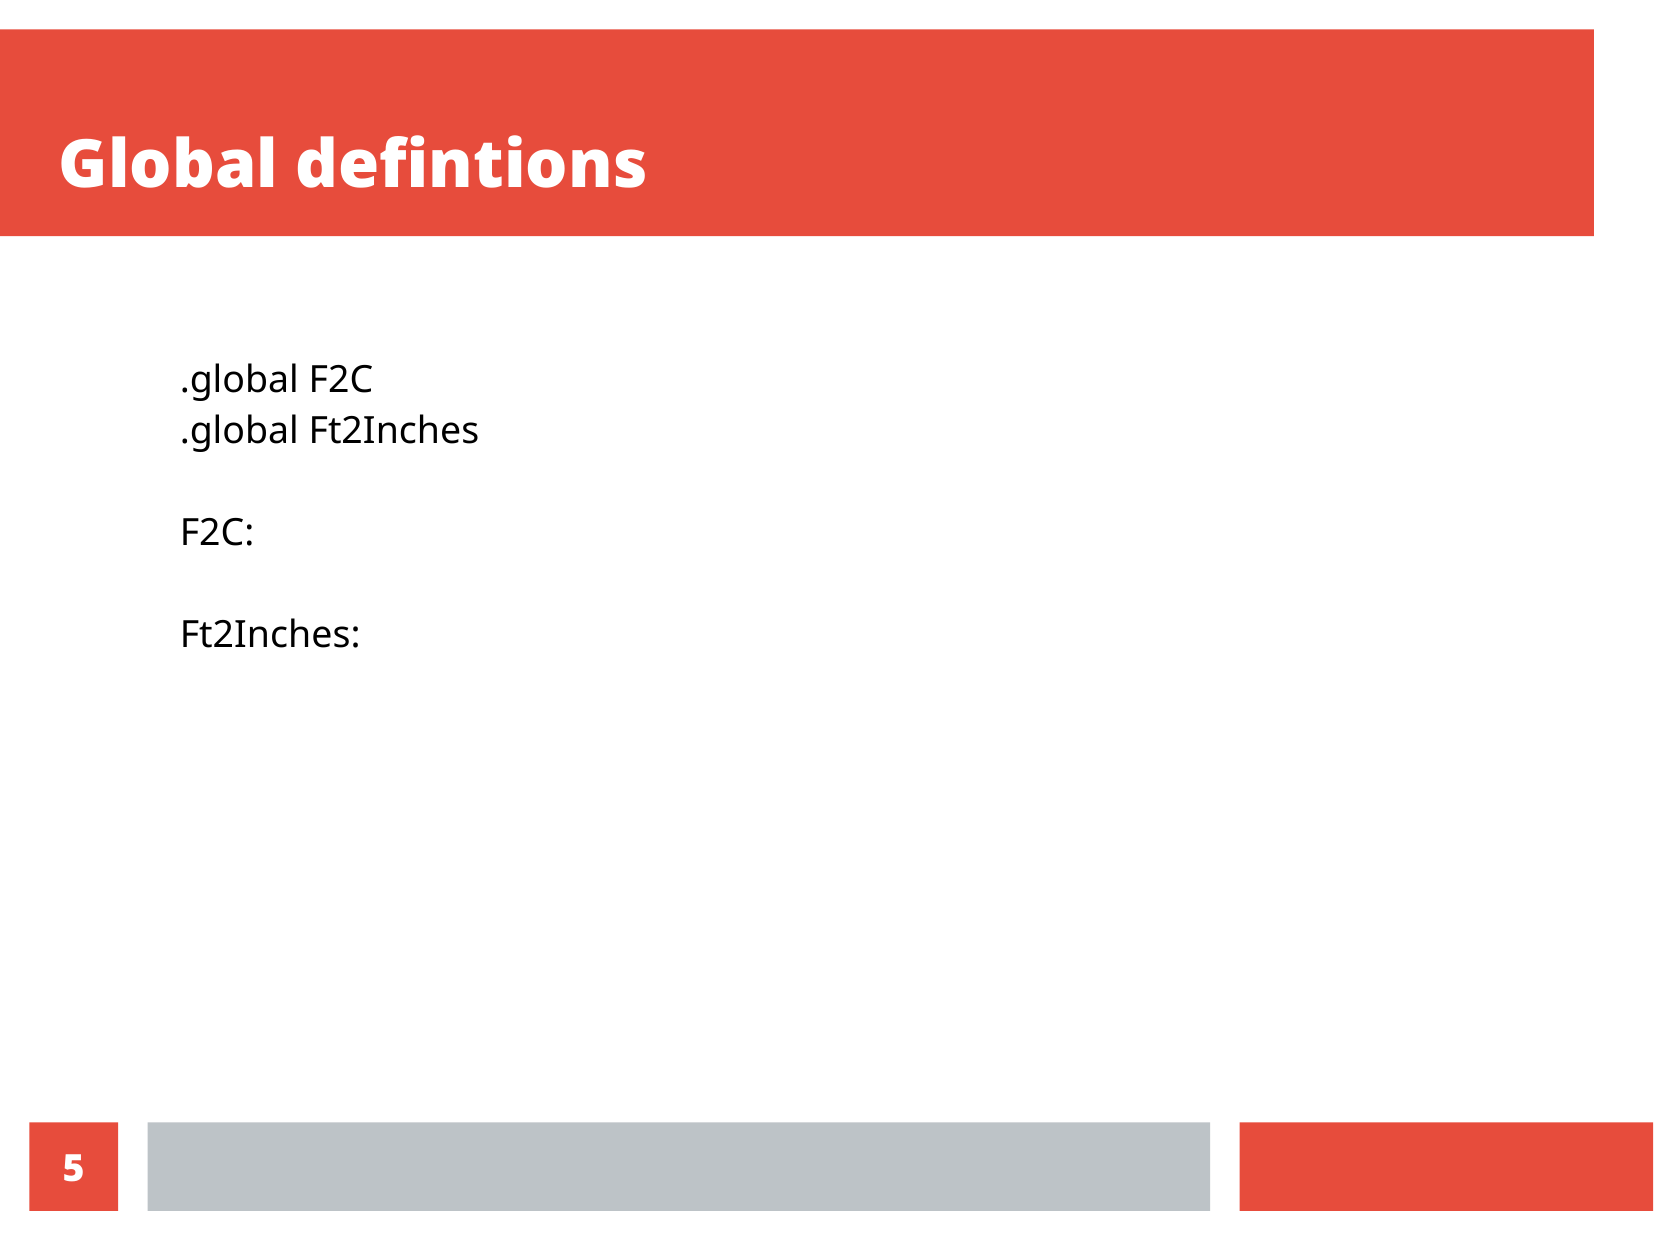

# Global defintions
.global F2C
.global Ft2Inches
F2C:
Ft2Inches:
5